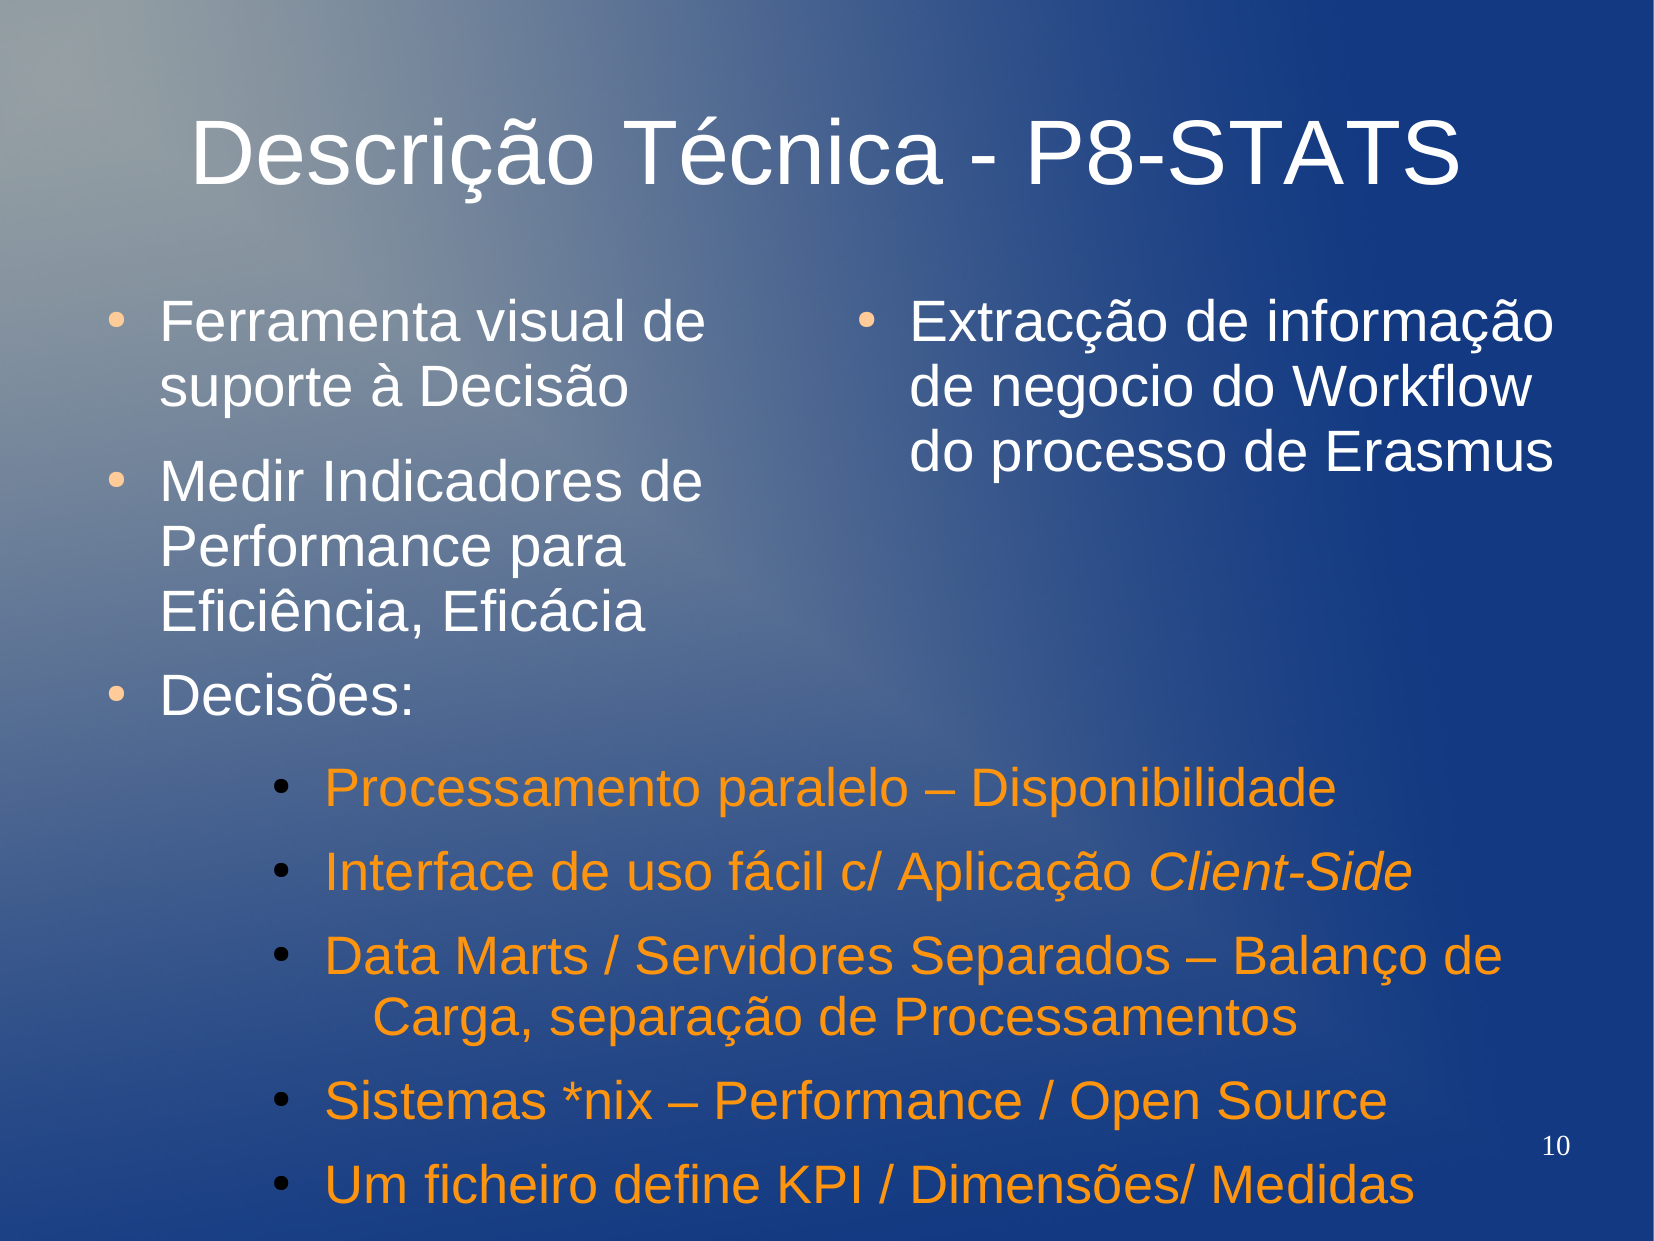

# Descrição Técnica - P8-STATS
Ferramenta visual de suporte à Decisão
Medir Indicadores de Performance para Eficiência, Eficácia
Extracção de informação de negocio do Workflow do processo de Erasmus
Decisões:
Processamento paralelo – Disponibilidade
Interface de uso fácil c/ Aplicação Client-Side
Data Marts / Servidores Separados – Balanço de Carga, separação de Processamentos
Sistemas *nix – Performance / Open Source
Um ficheiro define KPI / Dimensões/ Medidas
10